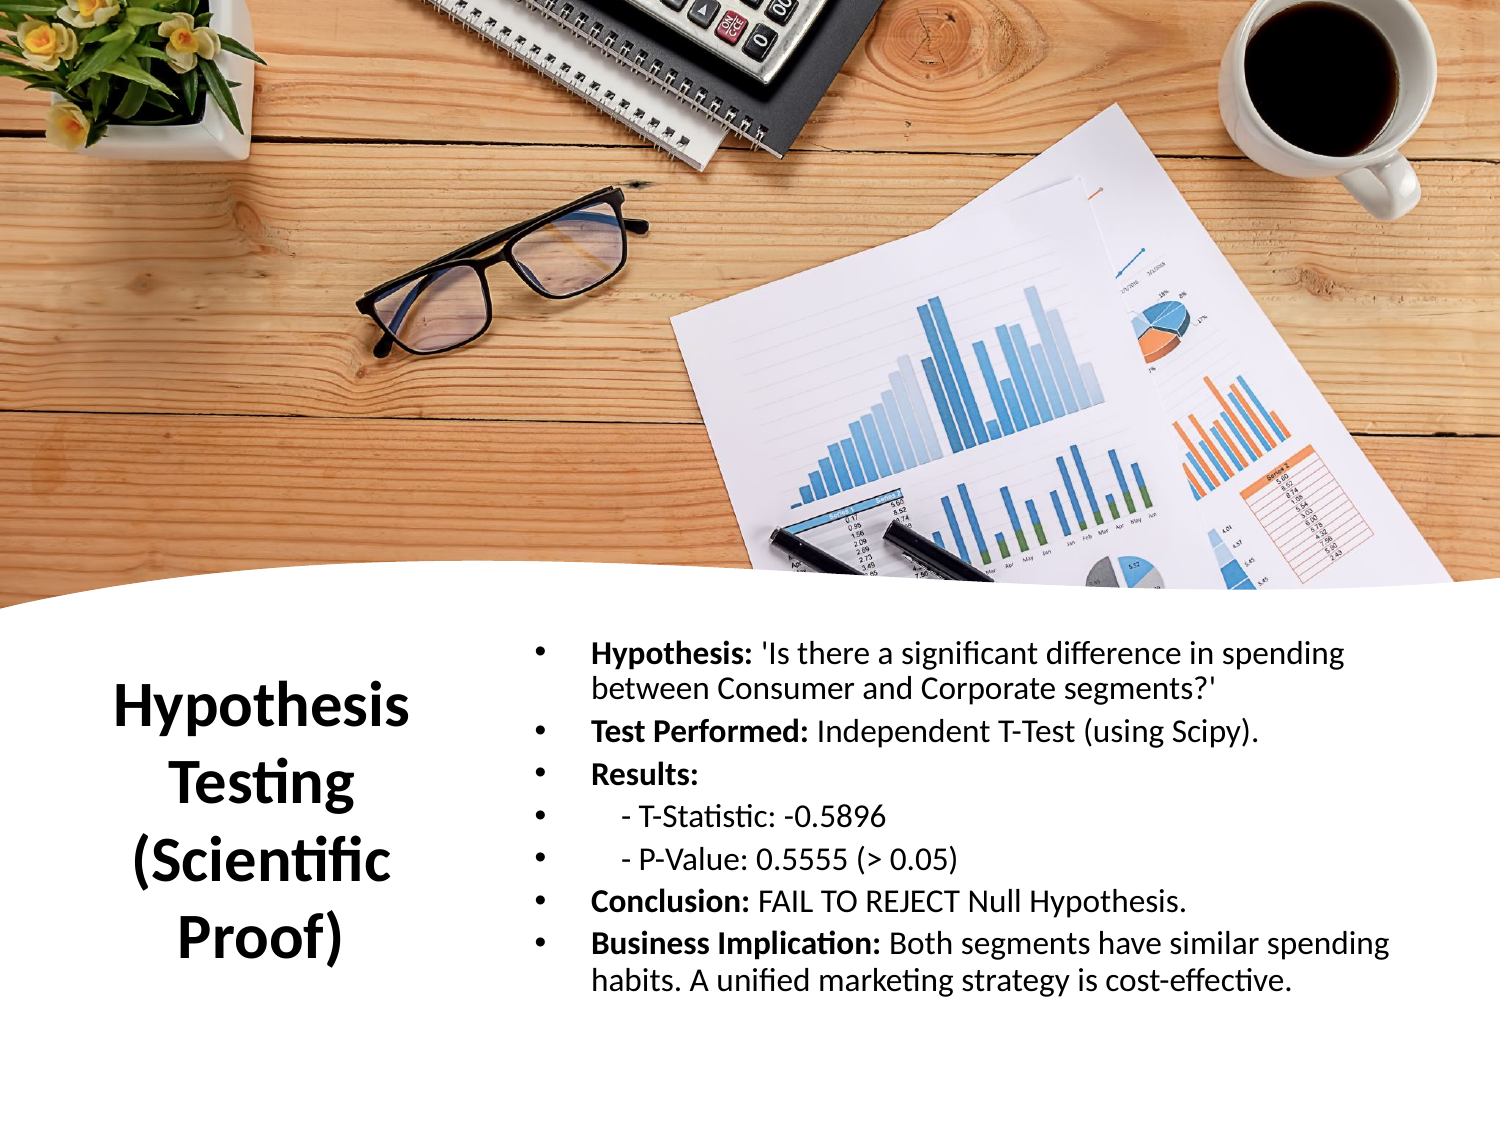

# Hypothesis Testing (Scientific Proof)
Hypothesis: 'Is there a significant difference in spending between Consumer and Corporate segments?'
Test Performed: Independent T-Test (using Scipy).
Results:
 - T-Statistic: -0.5896
 - P-Value: 0.5555 (> 0.05)
Conclusion: FAIL TO REJECT Null Hypothesis.
Business Implication: Both segments have similar spending habits. A unified marketing strategy is cost-effective.